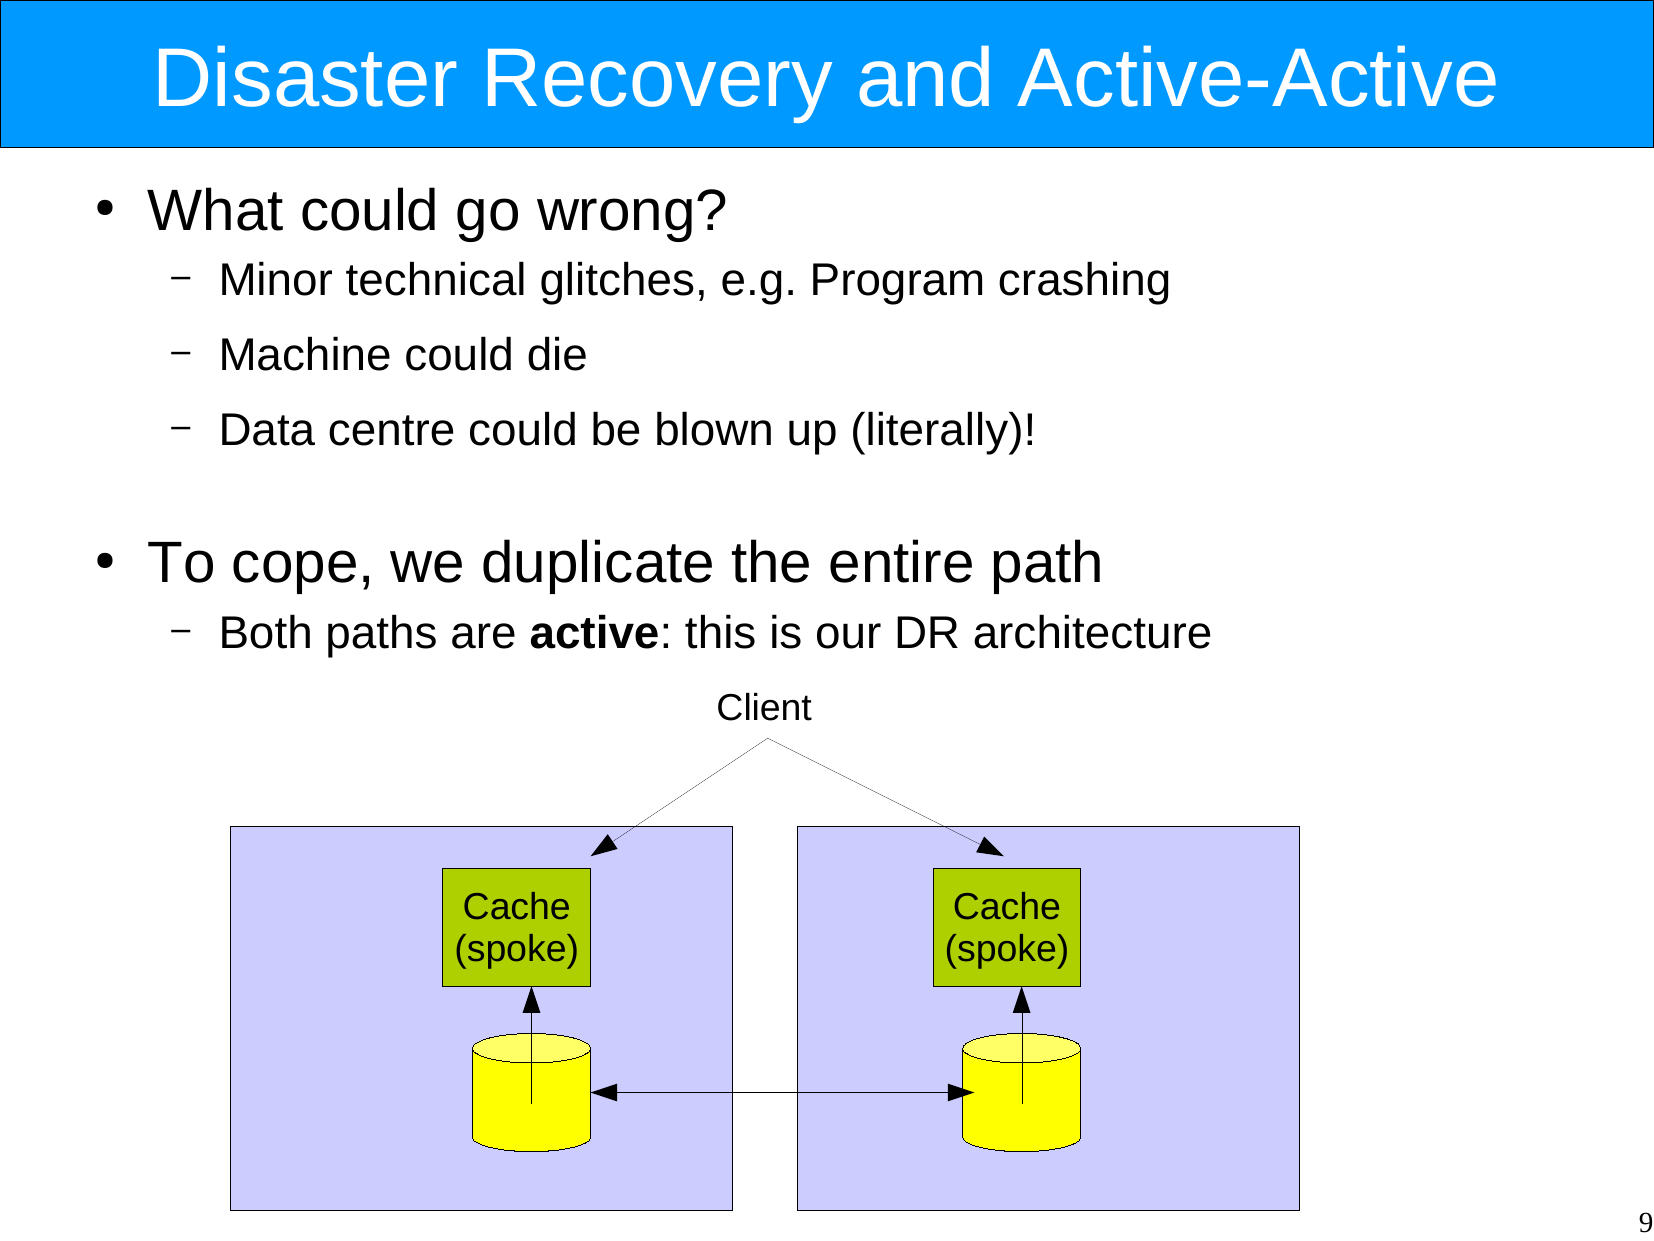

# Disaster Recovery and Active-Active
What could go wrong?
Minor technical glitches, e.g. Program crashing
Machine could die
Data centre could be blown up (literally)!
To cope, we duplicate the entire path
Both paths are active: this is our DR architecture
Client
Cache
(spoke)
Cache
(spoke)
9